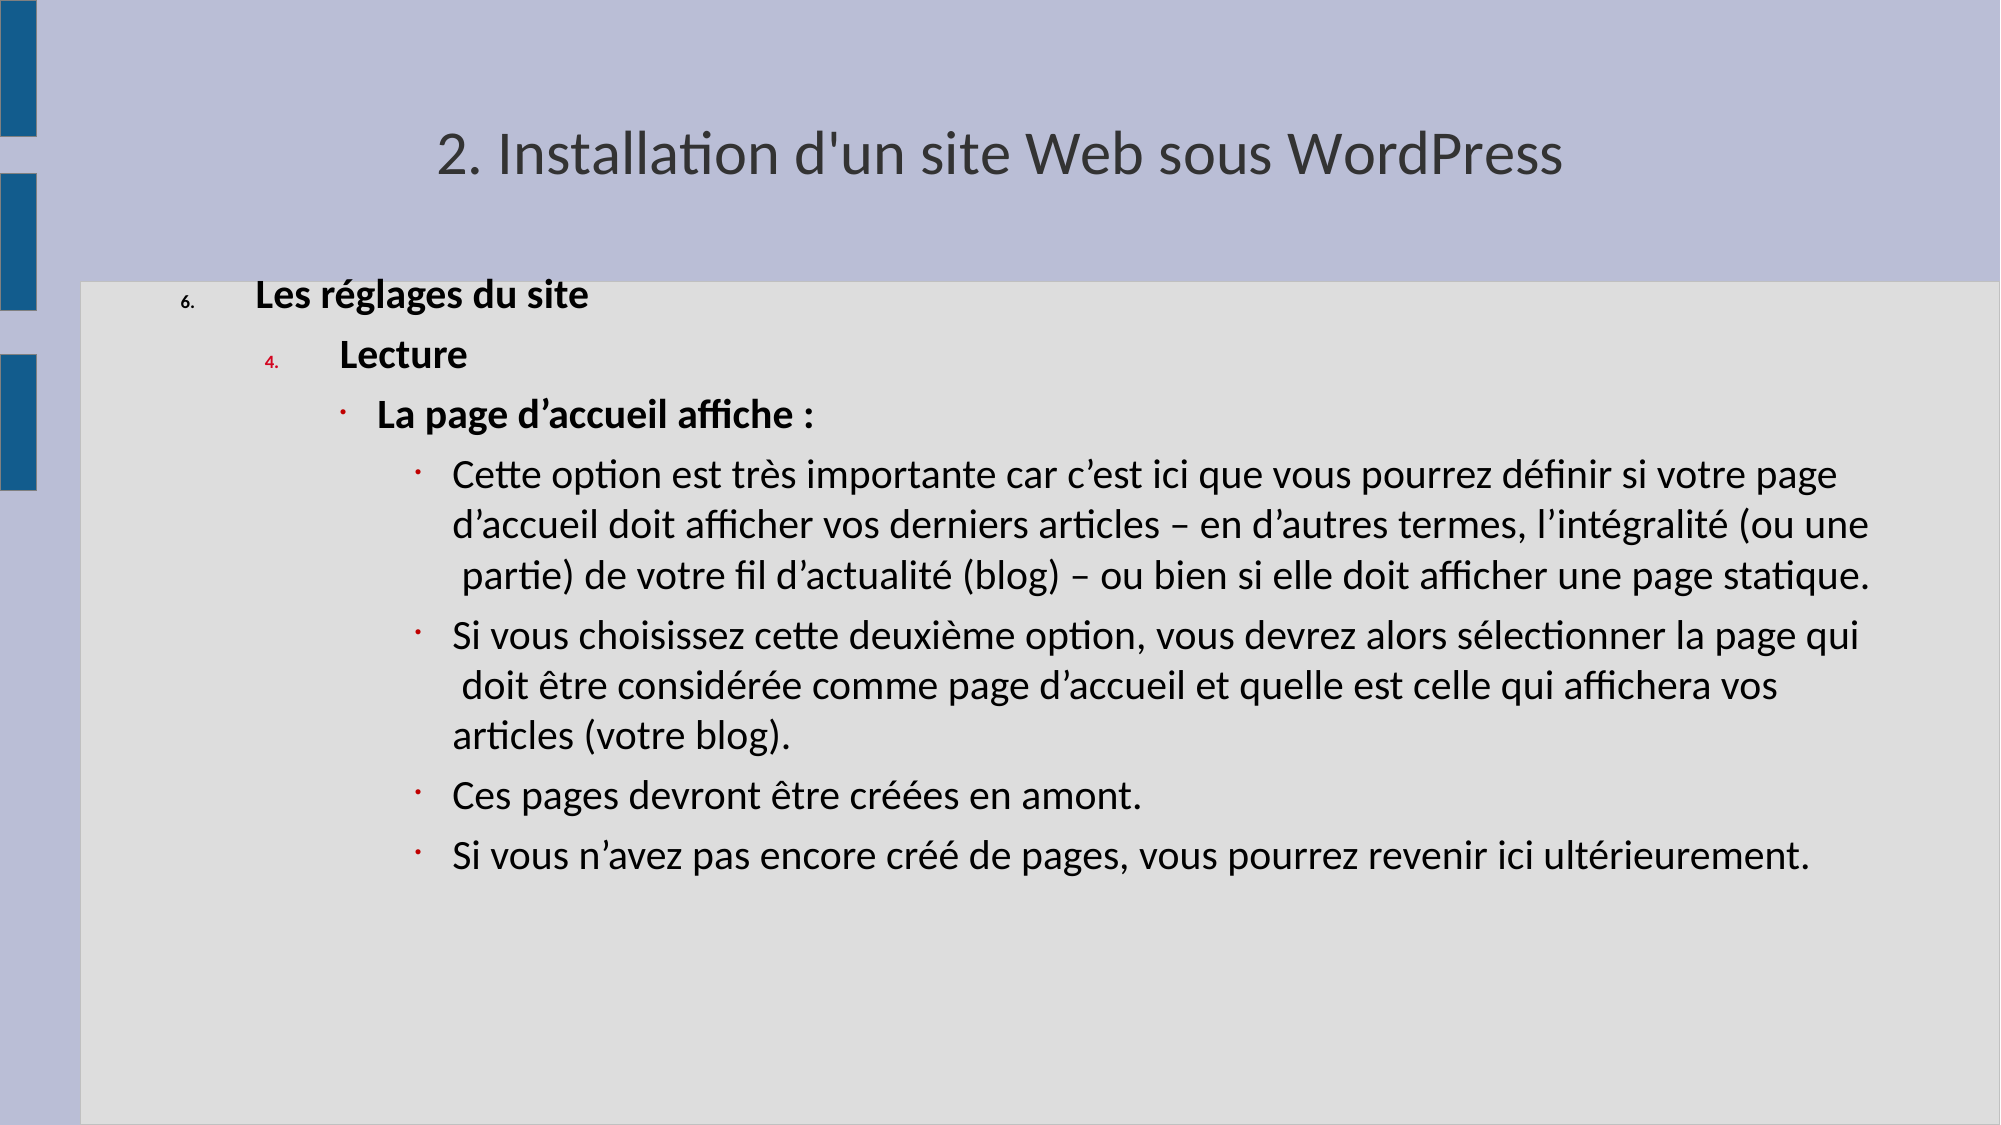

# 2. Installation d'un site Web sous WordPress
Les réglages du site
Lecture
La page d’accueil affiche :
Cette option est très importante car c’est ici que vous pourrez définir si votre page d’accueil doit afficher vos derniers articles – en d’autres termes, l’intégralité (ou une partie) de votre fil d’actualité (blog) – ou bien si elle doit afficher une page statique.
Si vous choisissez cette deuxième option, vous devrez alors sélectionner la page qui doit être considérée comme page d’accueil et quelle est celle qui affichera vos articles (votre blog).
Ces pages devront être créées en amont.
Si vous n’avez pas encore créé de pages, vous pourrez revenir ici ultérieurement.